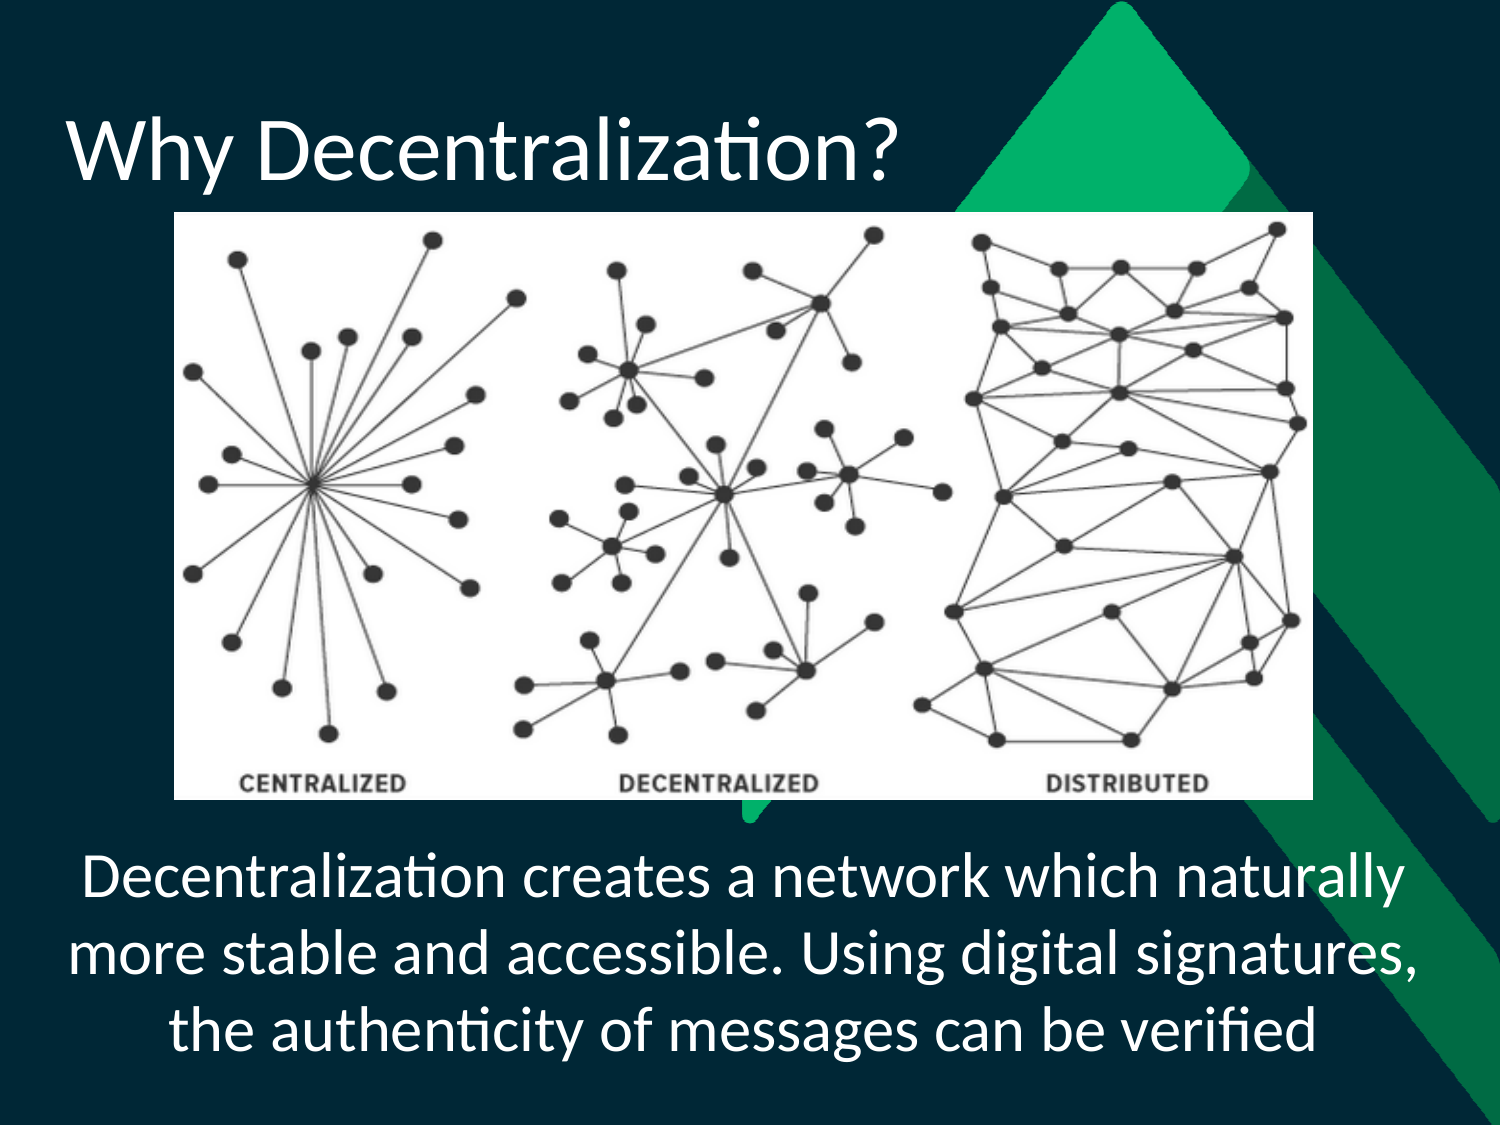

# Why Decentralization?
Decentralization creates a network which naturally more stable and accessible. Using digital signatures, the authenticity of messages can be verified